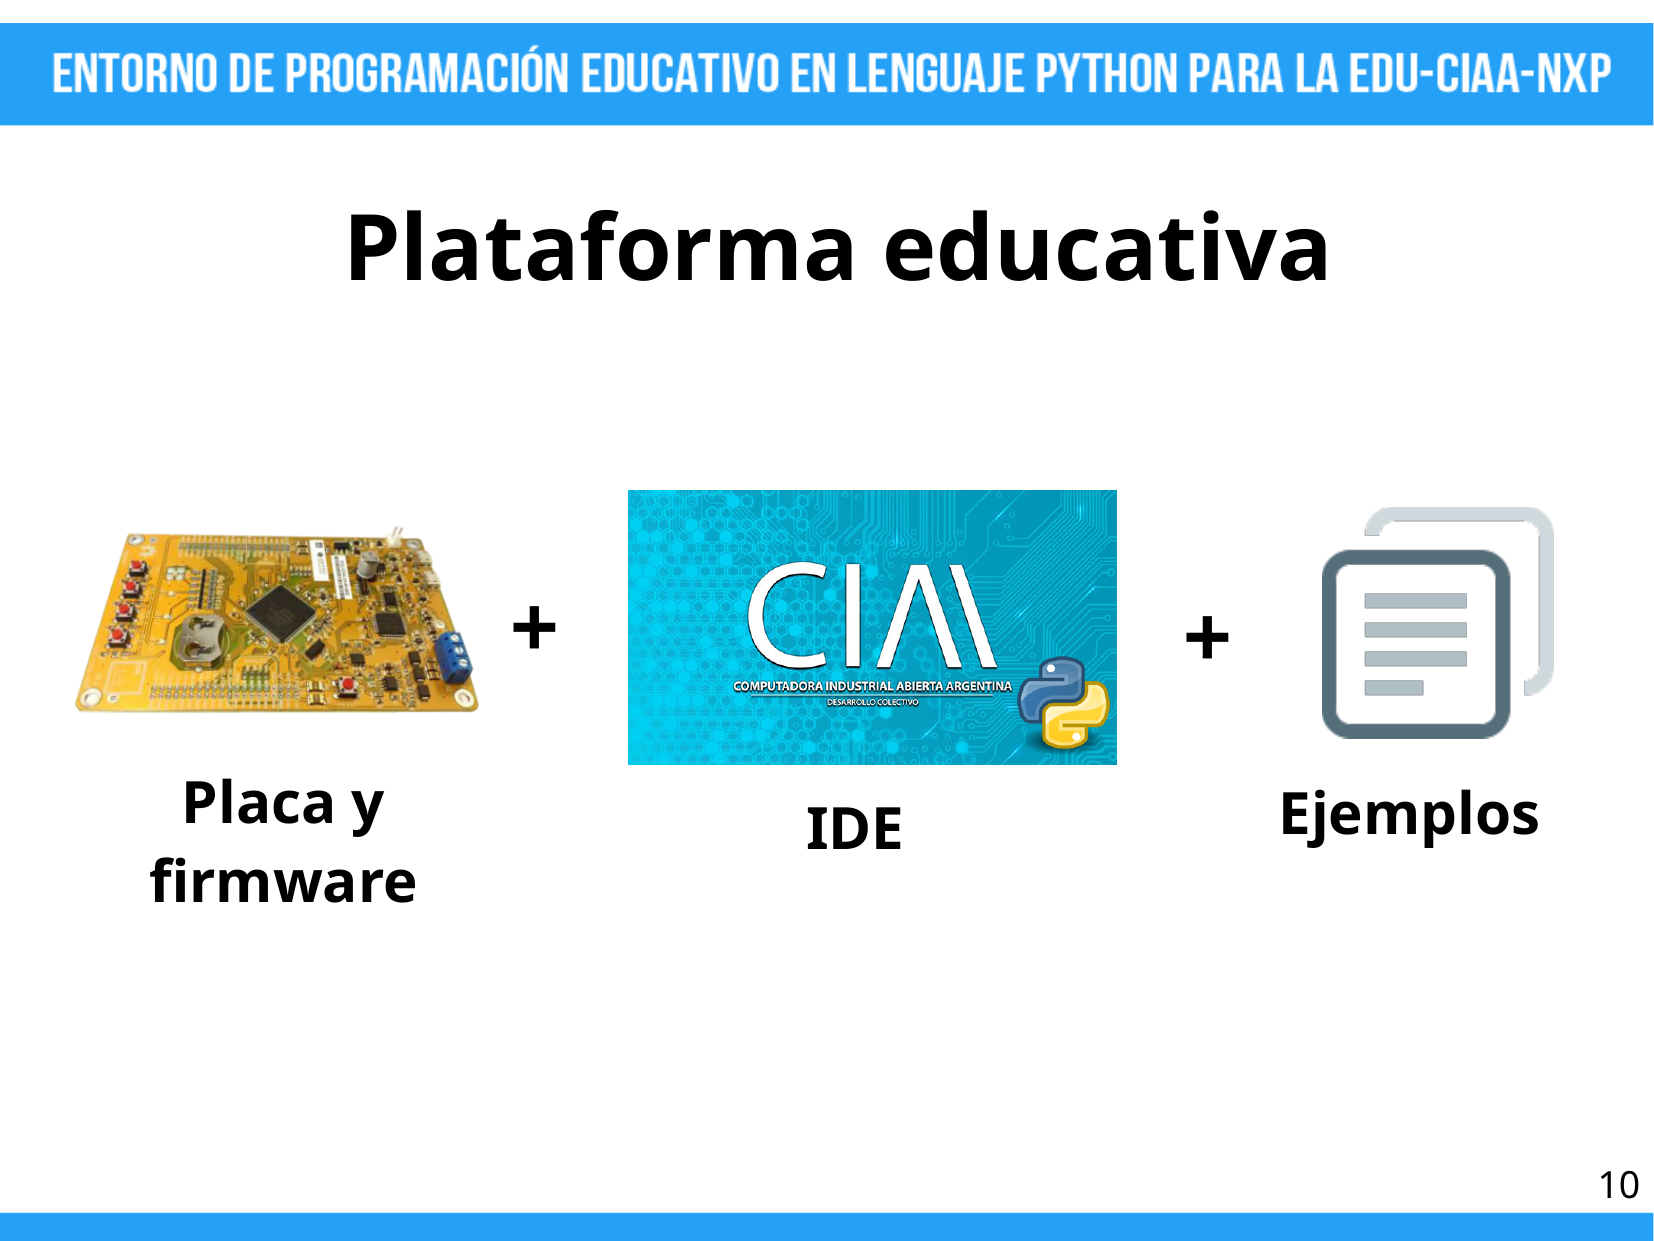

# Plataforma educativa
+
+
Placa y
firmware
Ejemplos
IDE
10